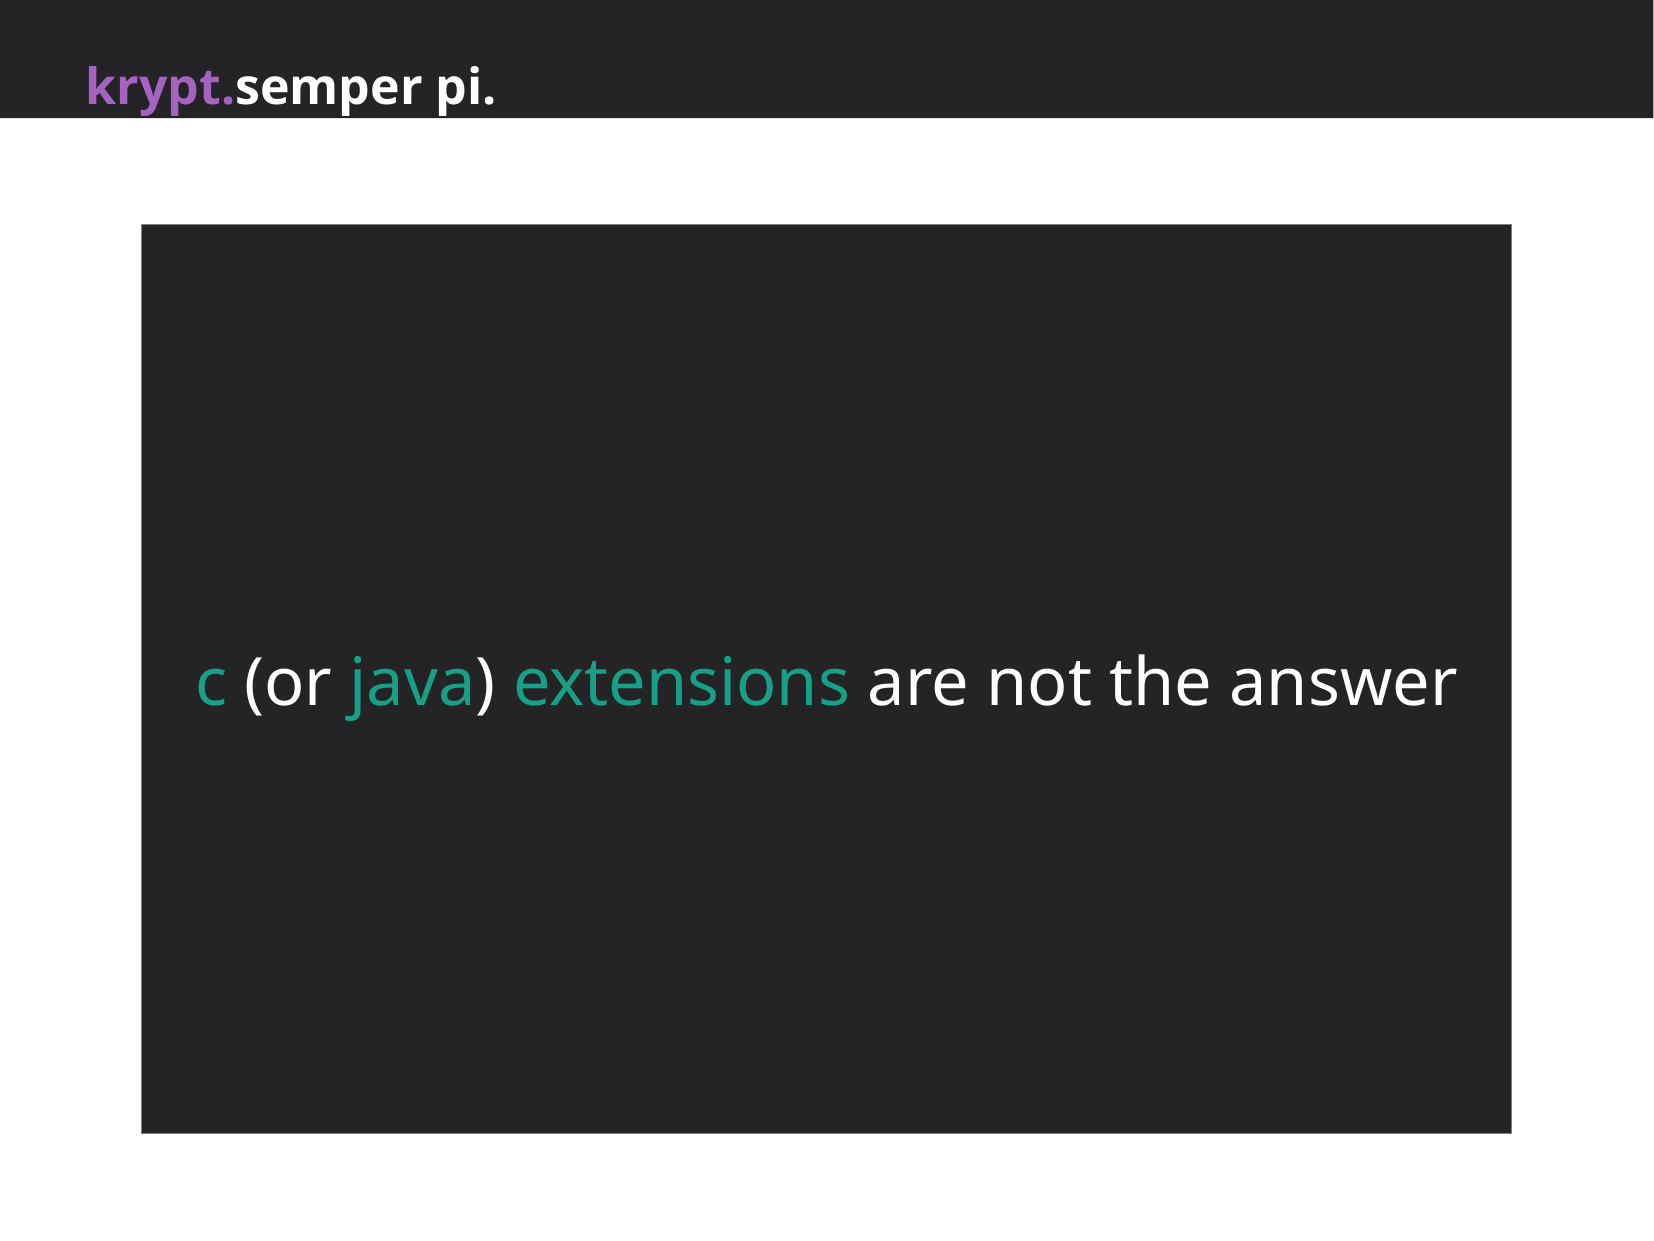

krypt.semper pi.
c (or java) extensions are not the answer
krypt first of all is a framework